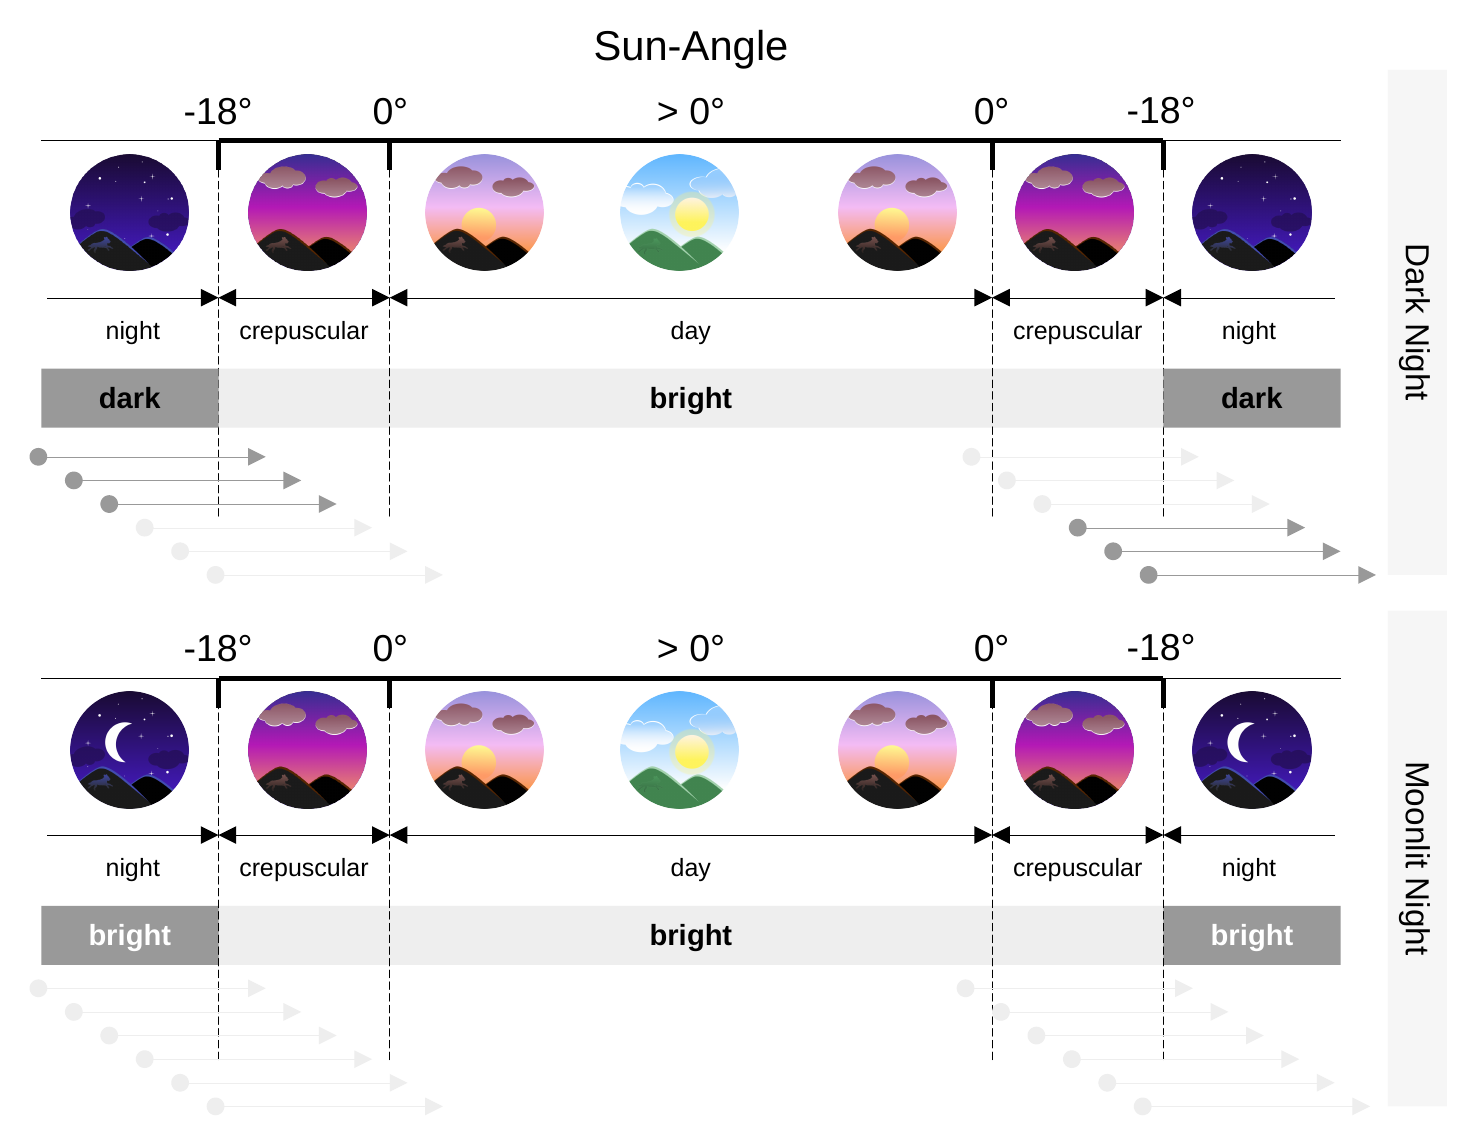

Sun-Angle
-18°
-18°
0°
> 0°
0°
Dark Night
night
crepuscular
day
crepuscular
night
dark
bright
dark
-18°
-18°
0°
> 0°
0°
Moonlit Night
night
crepuscular
day
crepuscular
night
bright
bright
bright